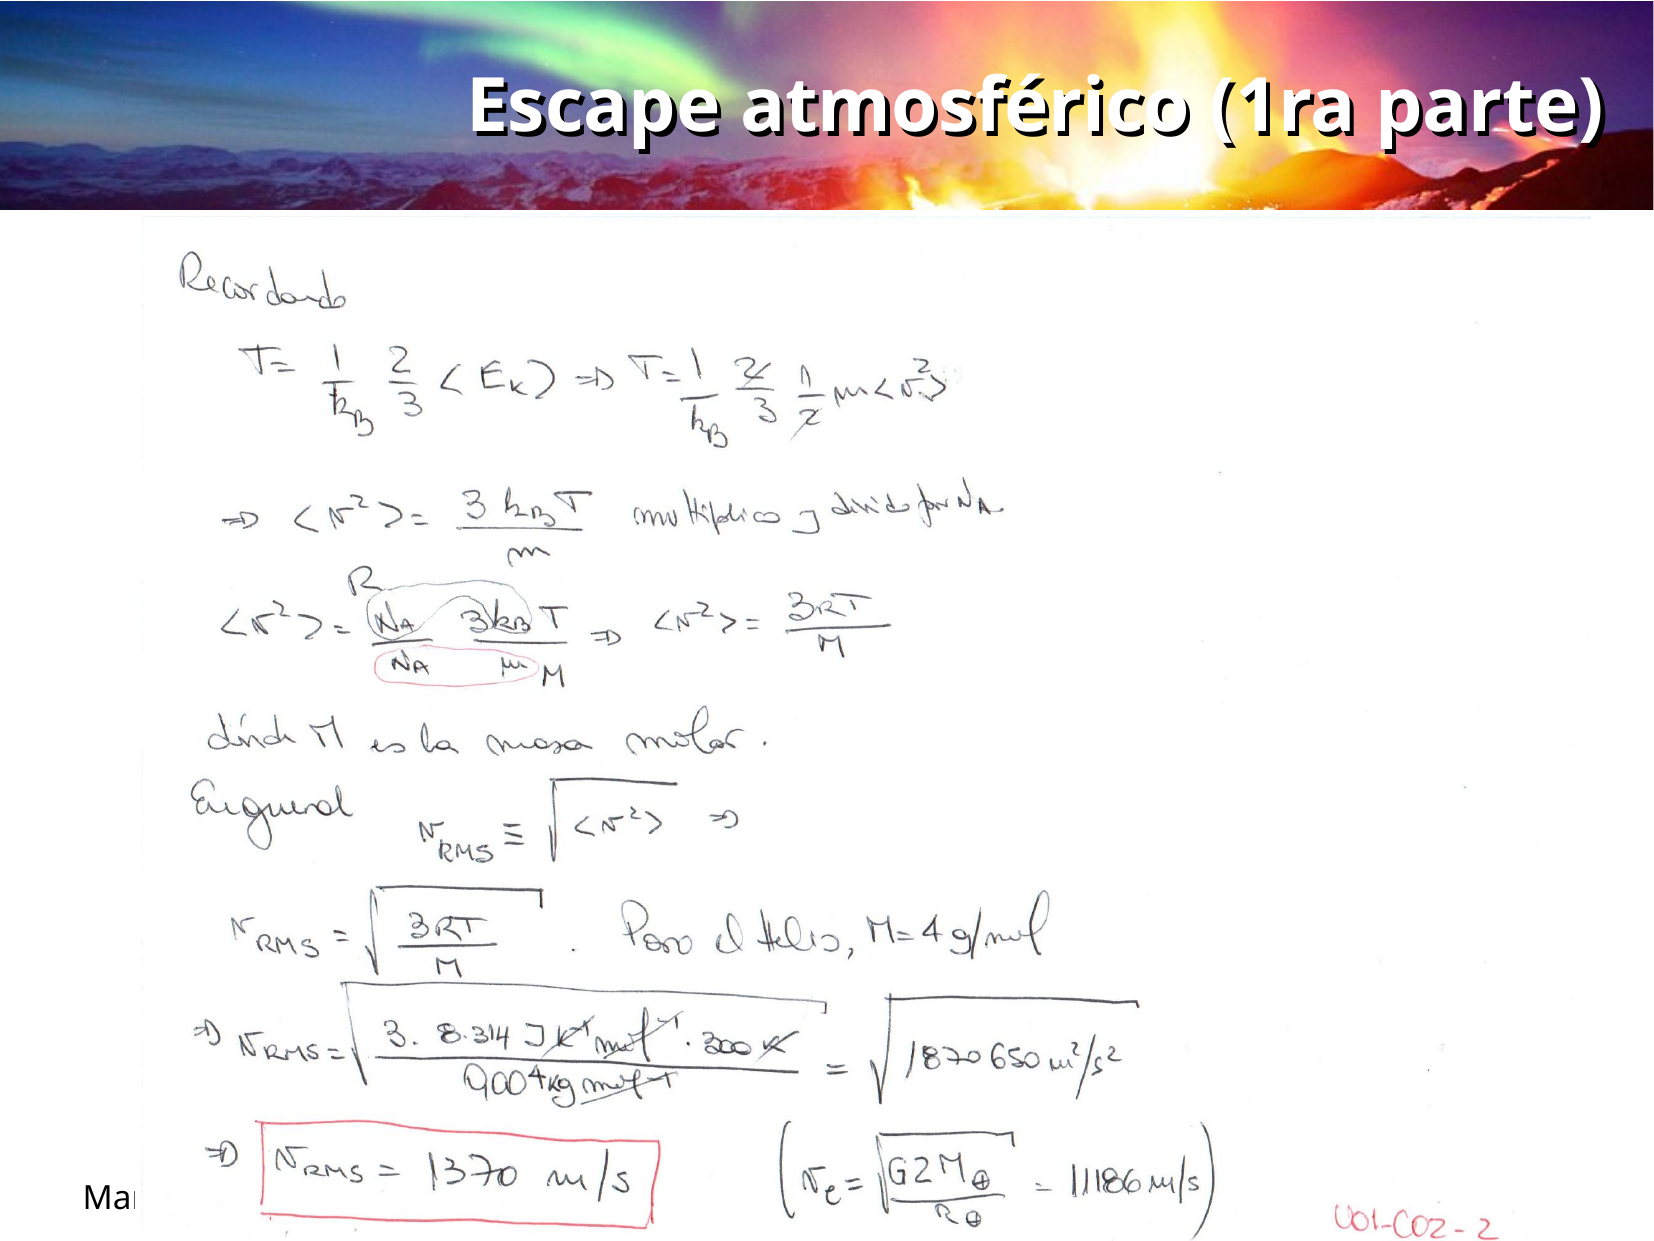

# Escape atmosférico (1ra parte)
Mar 17, 2020
H. Asorey - F3B 2020
14